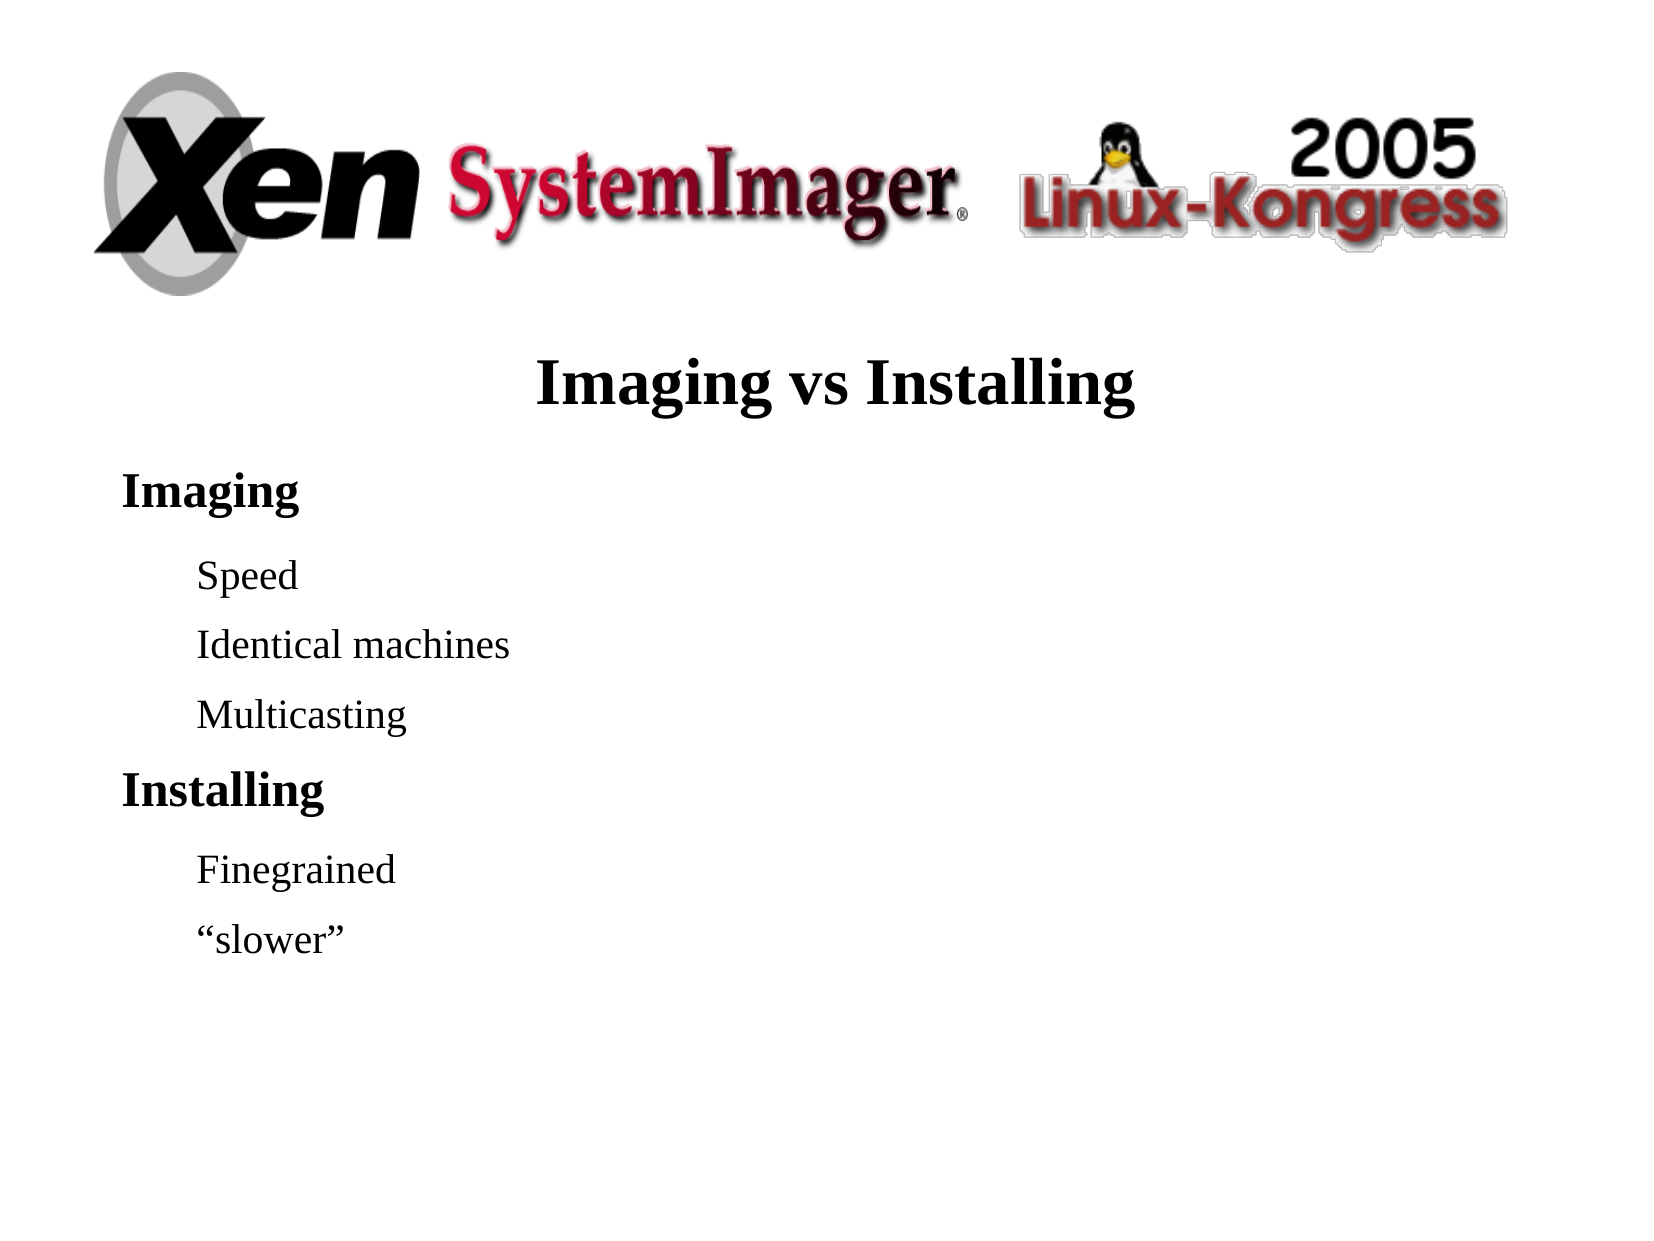

#
Imaging vs Installing
Imaging
Speed
Identical machines
Multicasting
Installing
Finegrained
“slower”